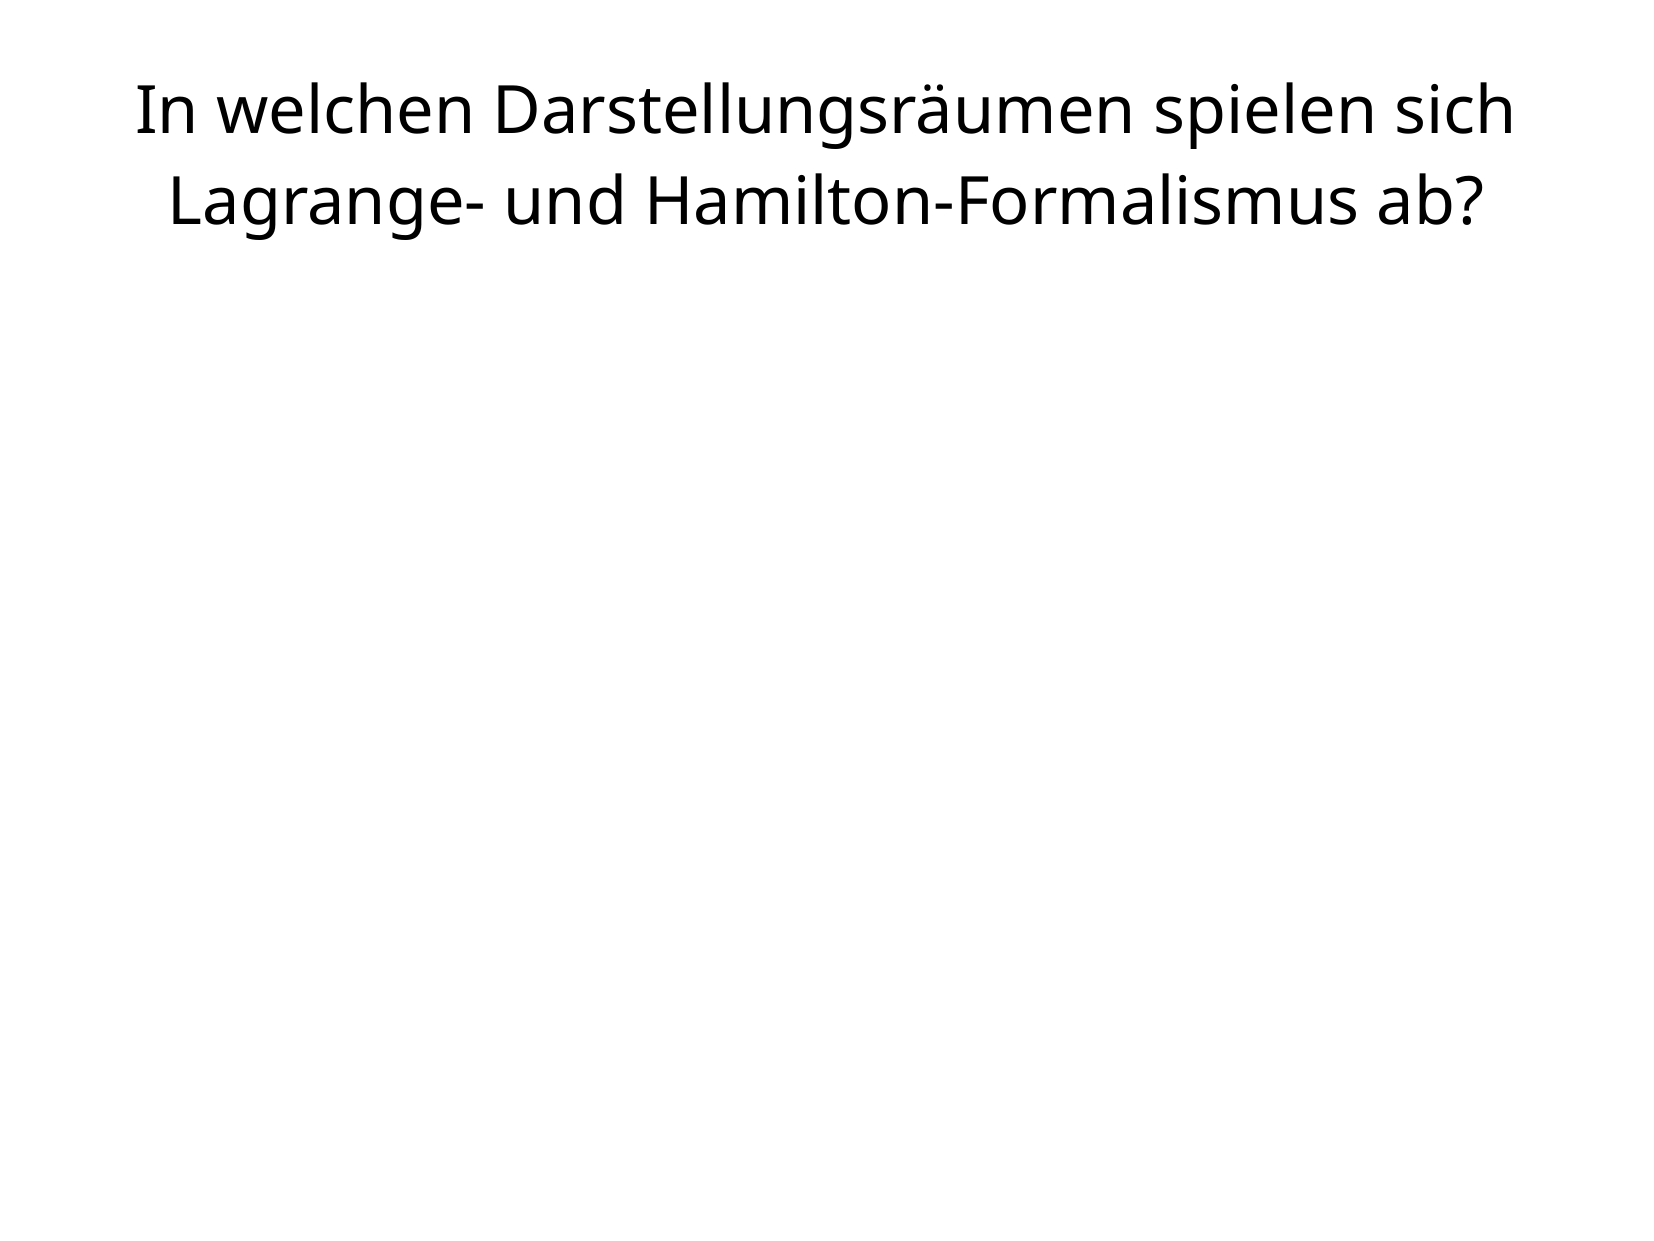

# In welchen Darstellungsräumen spielen sich Lagrange- und Hamilton-Formalismus ab?